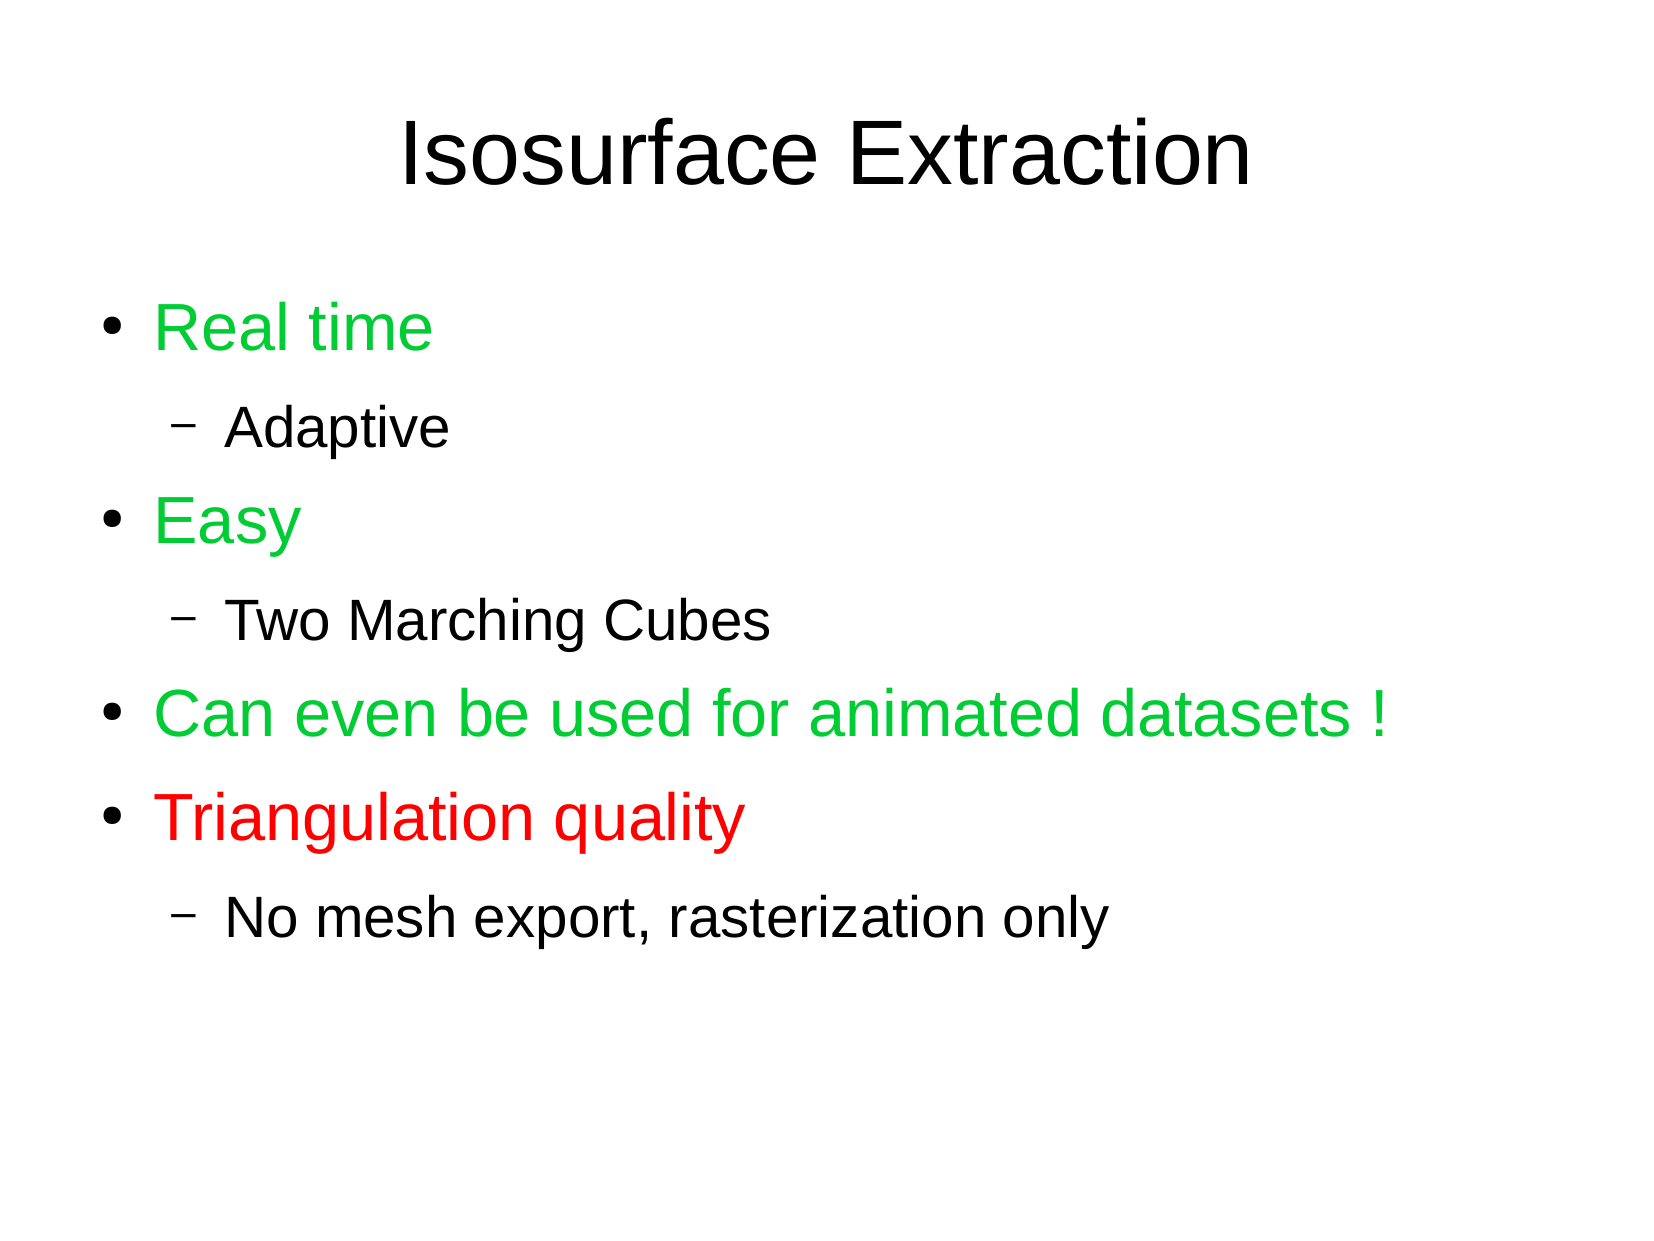

# Isosurface Extraction
Real time
Adaptive
Easy
Two Marching Cubes
Can even be used for animated datasets !
Triangulation quality
No mesh export, rasterization only